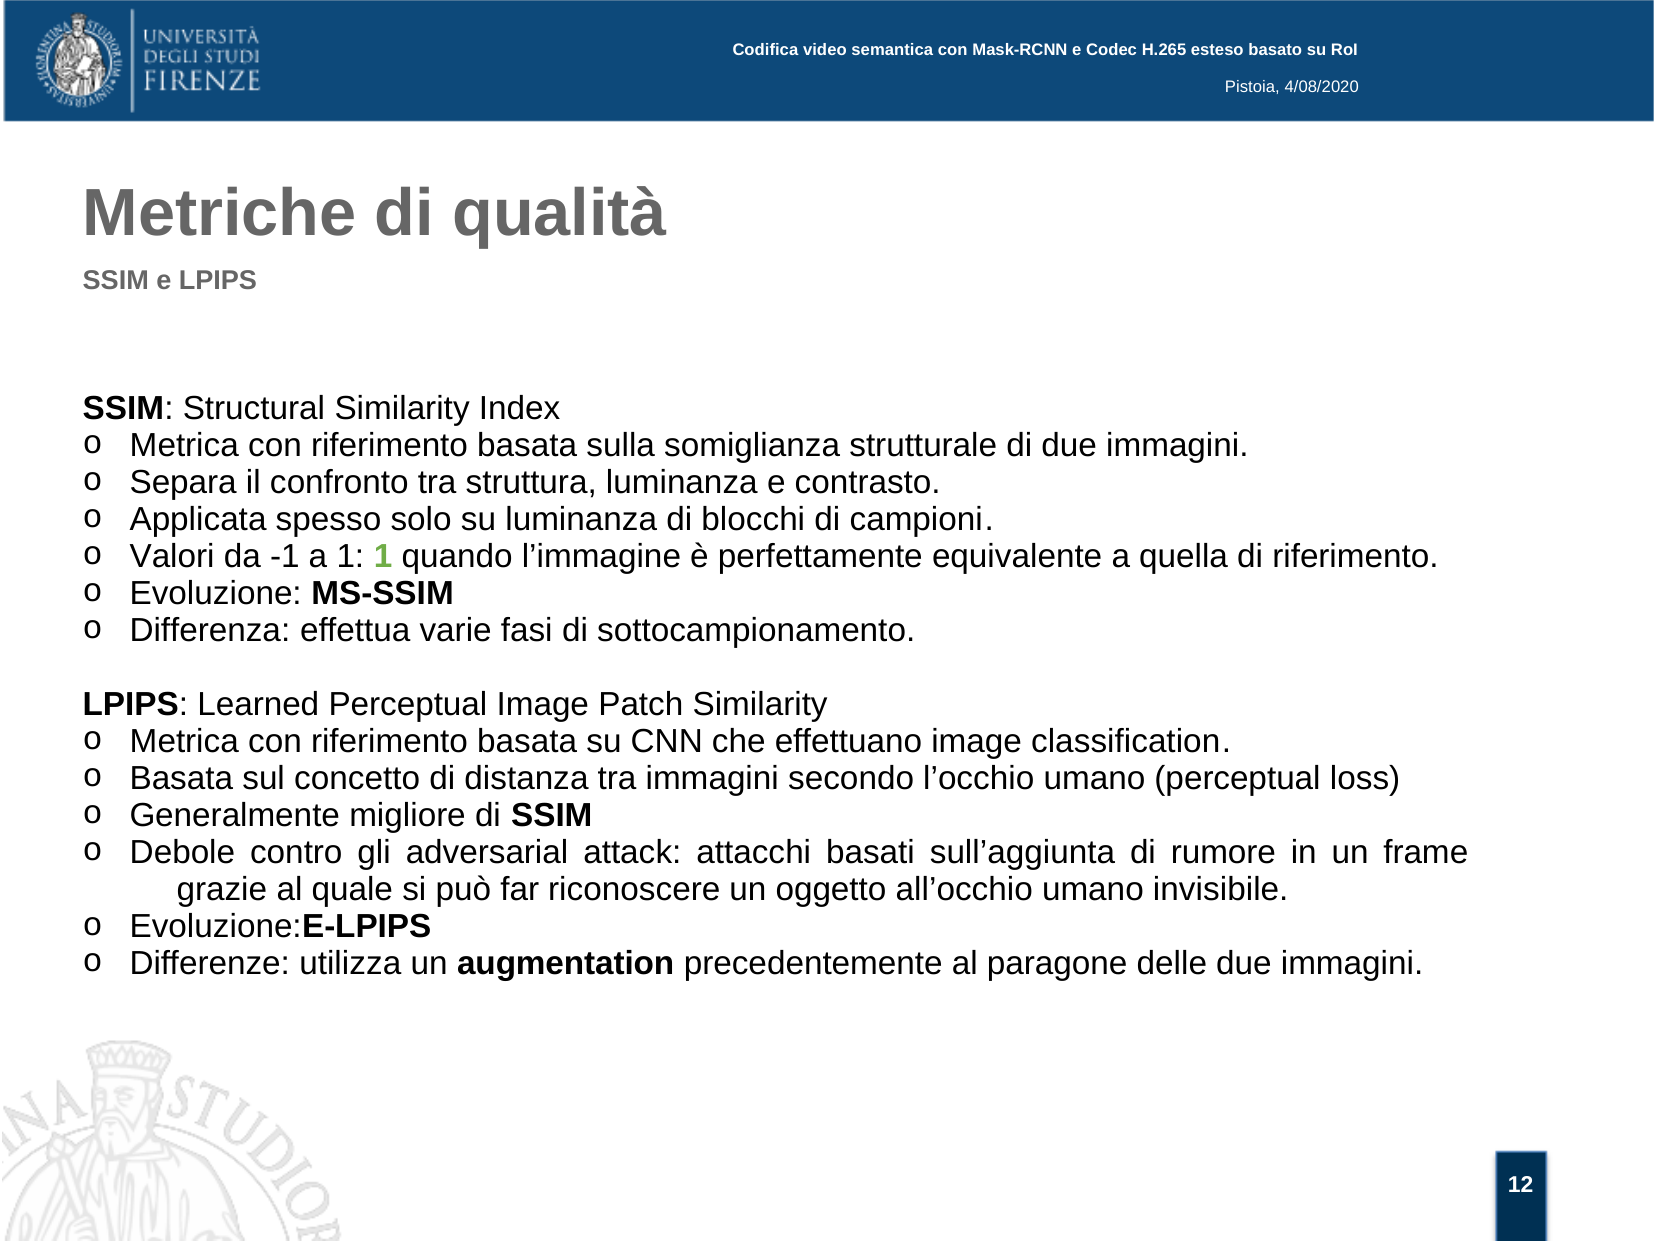

Codifica video semantica con Mask-RCNN e Codec H.265 esteso basato su RoI
Pistoia, 4/08/2020
Metriche di qualità
SSIM e LPIPS
SSIM: Structural Similarity Index
Metrica con riferimento basata sulla somiglianza strutturale di due immagini.
Separa il confronto tra struttura, luminanza e contrasto.
Applicata spesso solo su luminanza di blocchi di campioni.
Valori da -1 a 1: 1 quando l’immagine è perfettamente equivalente a quella di riferimento.
Evoluzione: MS-SSIM
Differenza: effettua varie fasi di sottocampionamento.
LPIPS: Learned Perceptual Image Patch Similarity
Metrica con riferimento basata su CNN che effettuano image classification.
Basata sul concetto di distanza tra immagini secondo l’occhio umano (perceptual loss)
Generalmente migliore di SSIM
Debole contro gli adversarial attack: attacchi basati sull’aggiunta di rumore in un frame grazie al quale si può far riconoscere un oggetto all’occhio umano invisibile.
Evoluzione:E-LPIPS
Differenze: utilizza un augmentation precedentemente al paragone delle due immagini.
12